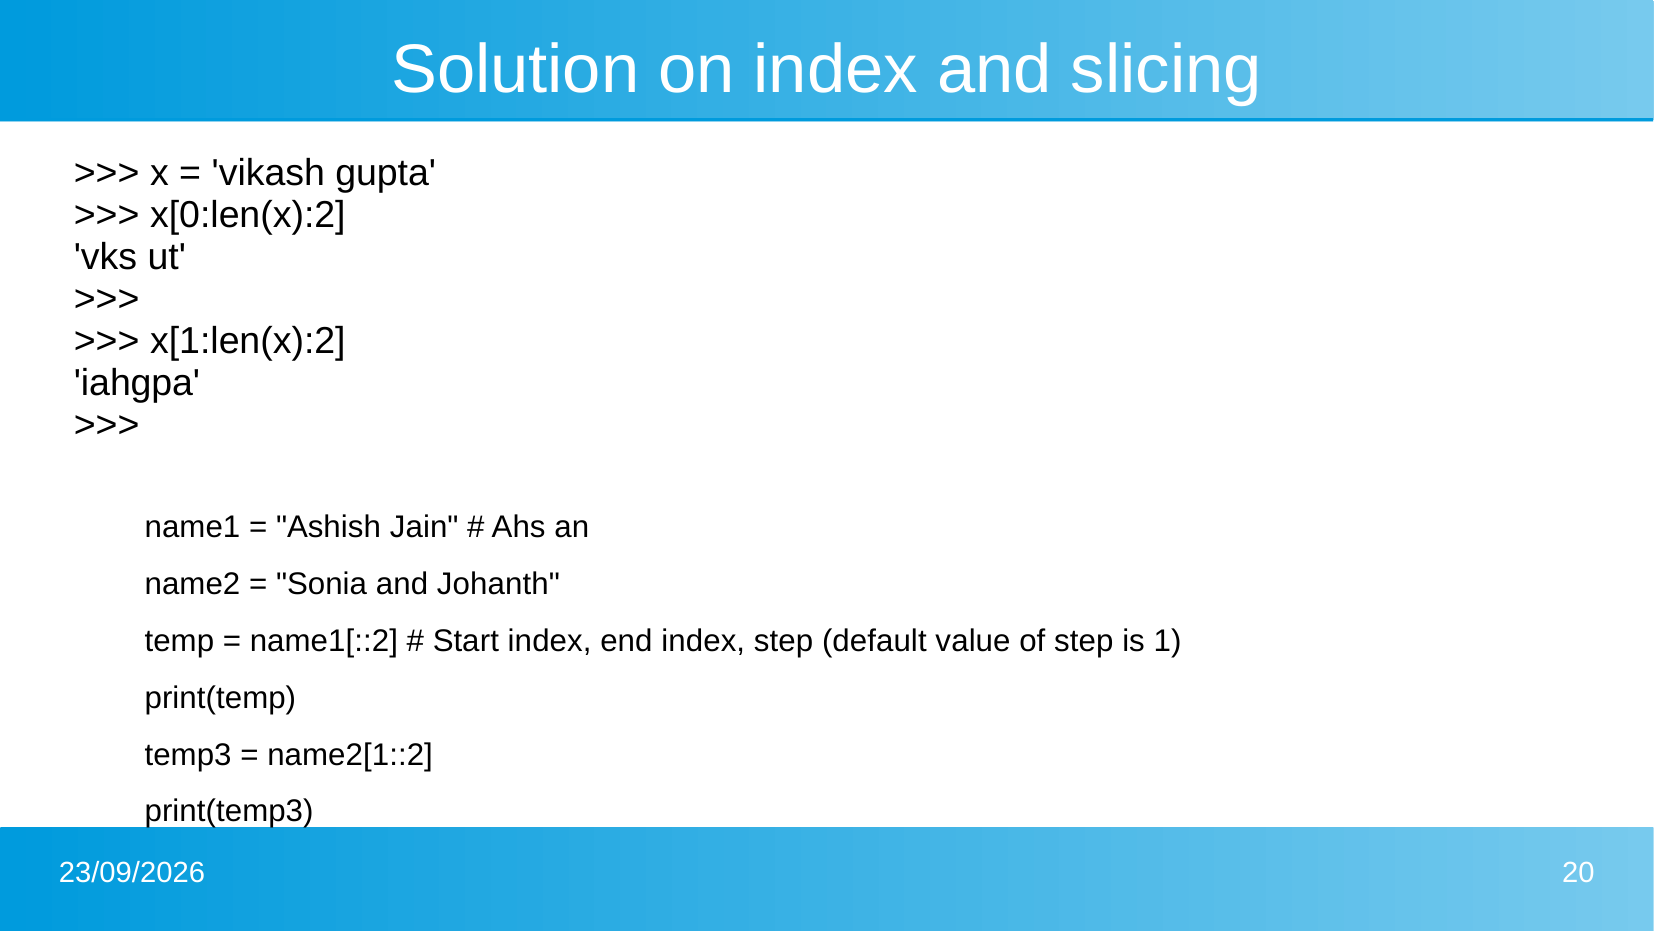

# Solution on index and slicing
>>> x = 'vikash gupta'
>>> x[0:len(x):2]
'vks ut'
>>>
>>> x[1:len(x):2]
'iahgpa'
>>>
name1 = "Ashish Jain" # Ahs an
name2 = "Sonia and Johanth"
temp = name1[::2] # Start index, end index, step (default value of step is 1)
print(temp)
temp3 = name2[1::2]
print(temp3)
20